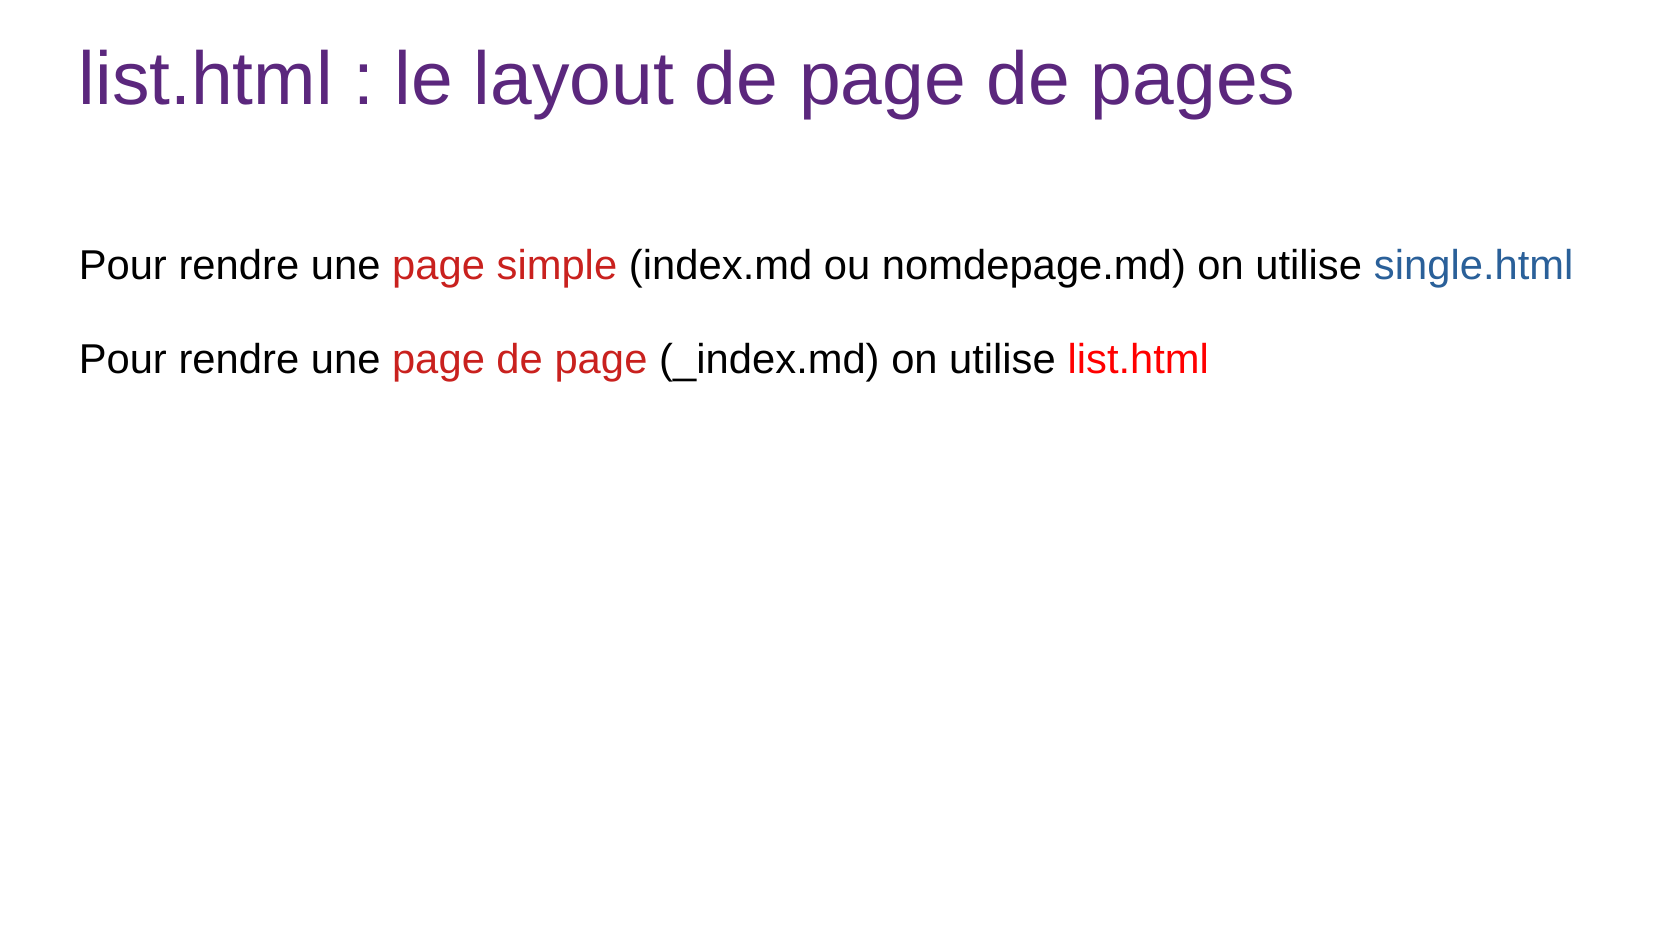

# list.html : le layout de page de pages
Pour rendre une page simple (index.md ou nomdepage.md) on utilise single.html
Pour rendre une page de page (_index.md) on utilise list.html